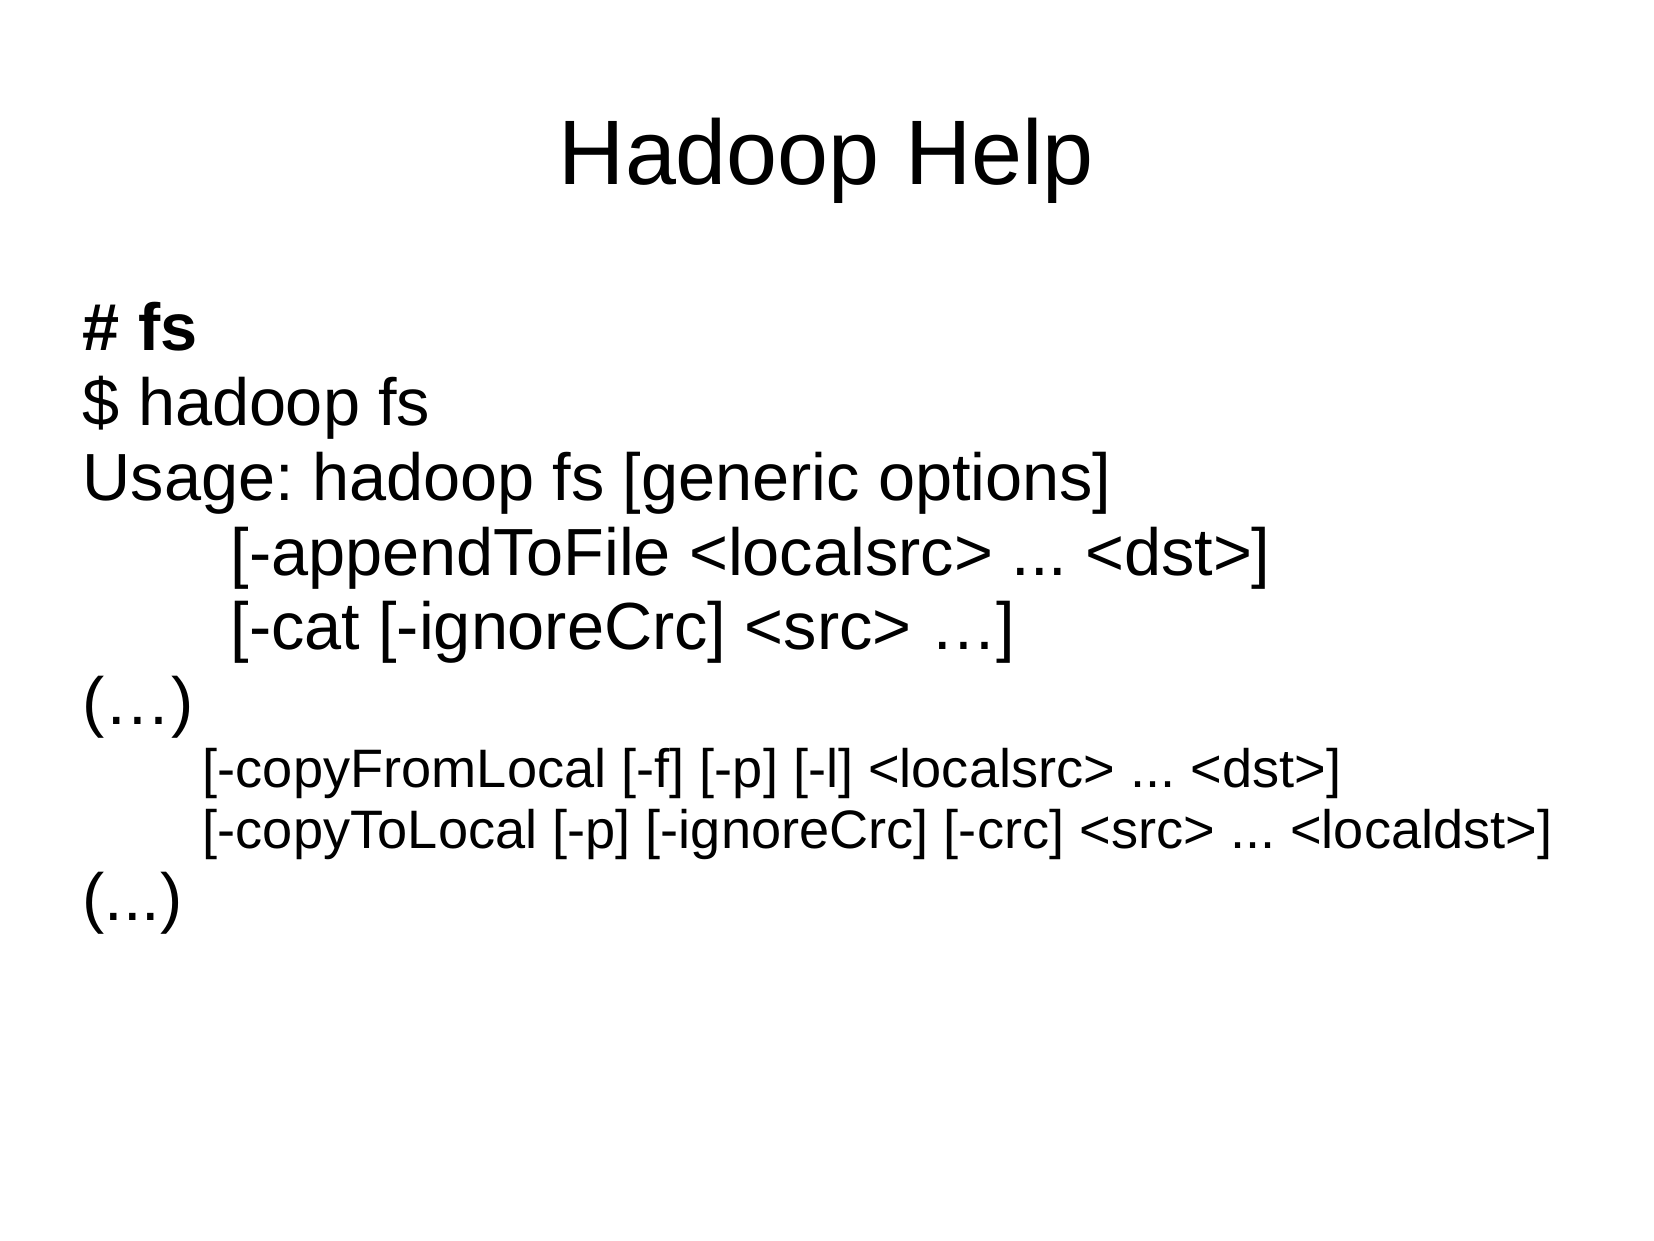

# Hadoop Help
# fs
$ hadoop fs
Usage: hadoop fs [generic options]
 [-appendToFile <localsrc> ... <dst>]
 [-cat [-ignoreCrc] <src> …]
(…)
 [-copyFromLocal [-f] [-p] [-l] <localsrc> ... <dst>]
 [-copyToLocal [-p] [-ignoreCrc] [-crc] <src> ... <localdst>]
(...)